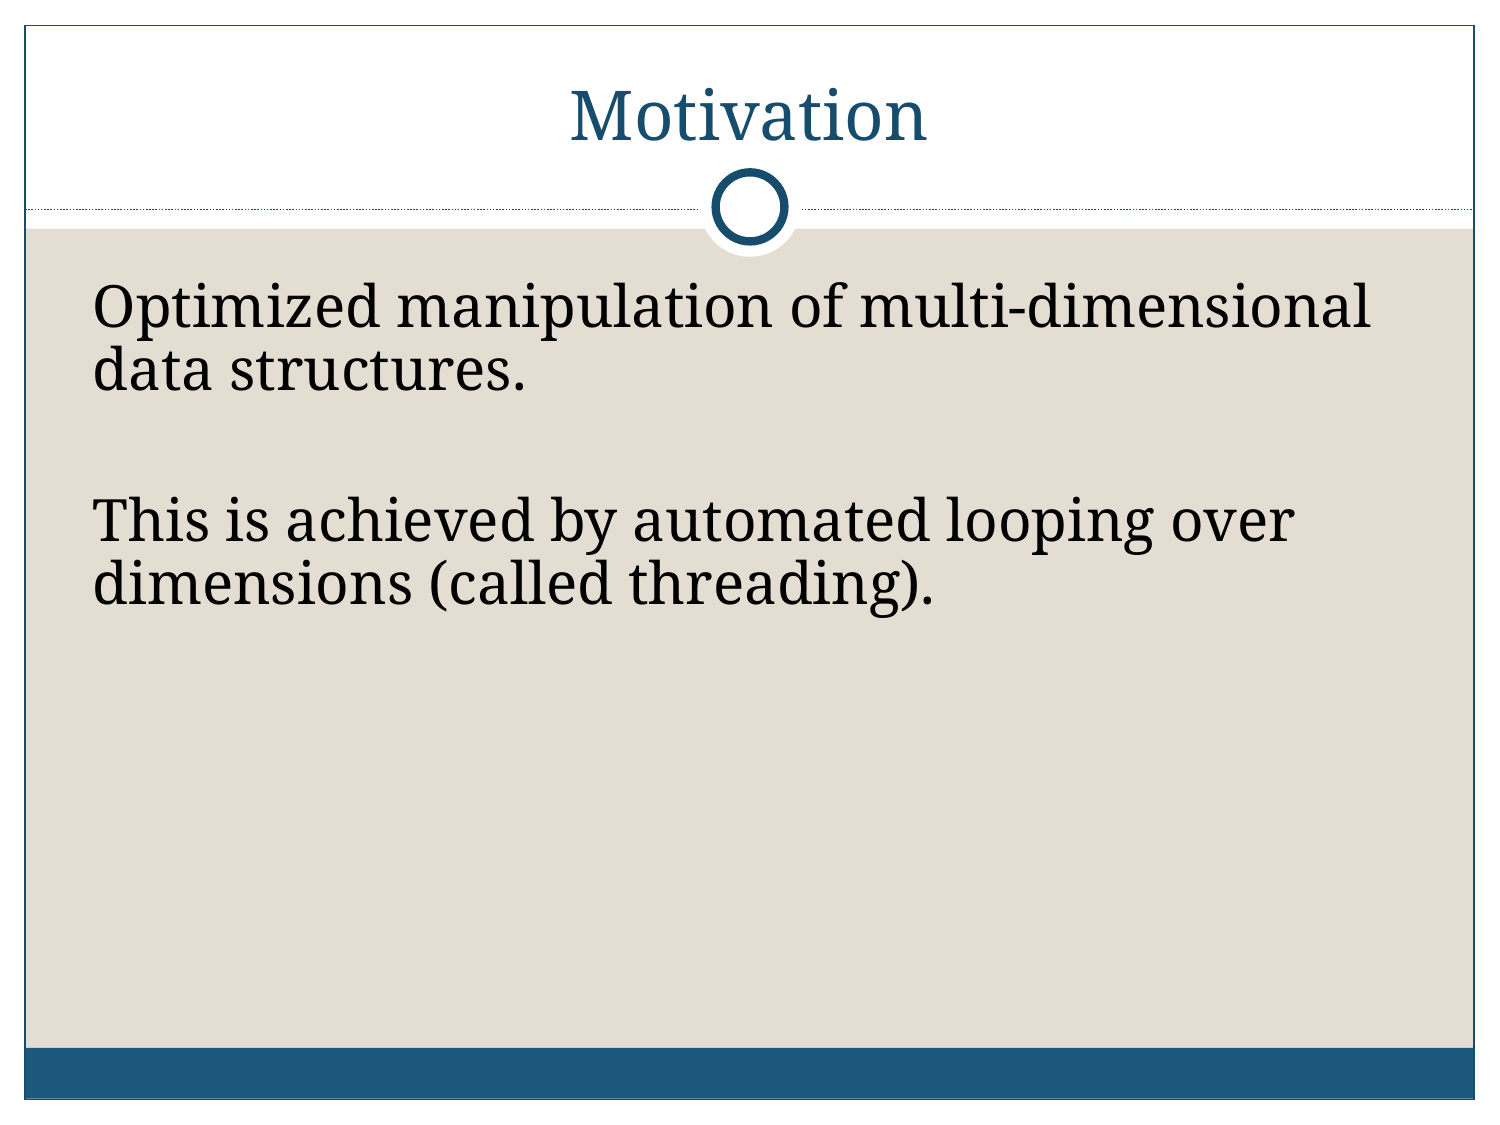

# Motivation
Optimized manipulation of multi-dimensional data structures.
This is achieved by automated looping over dimensions (called threading).